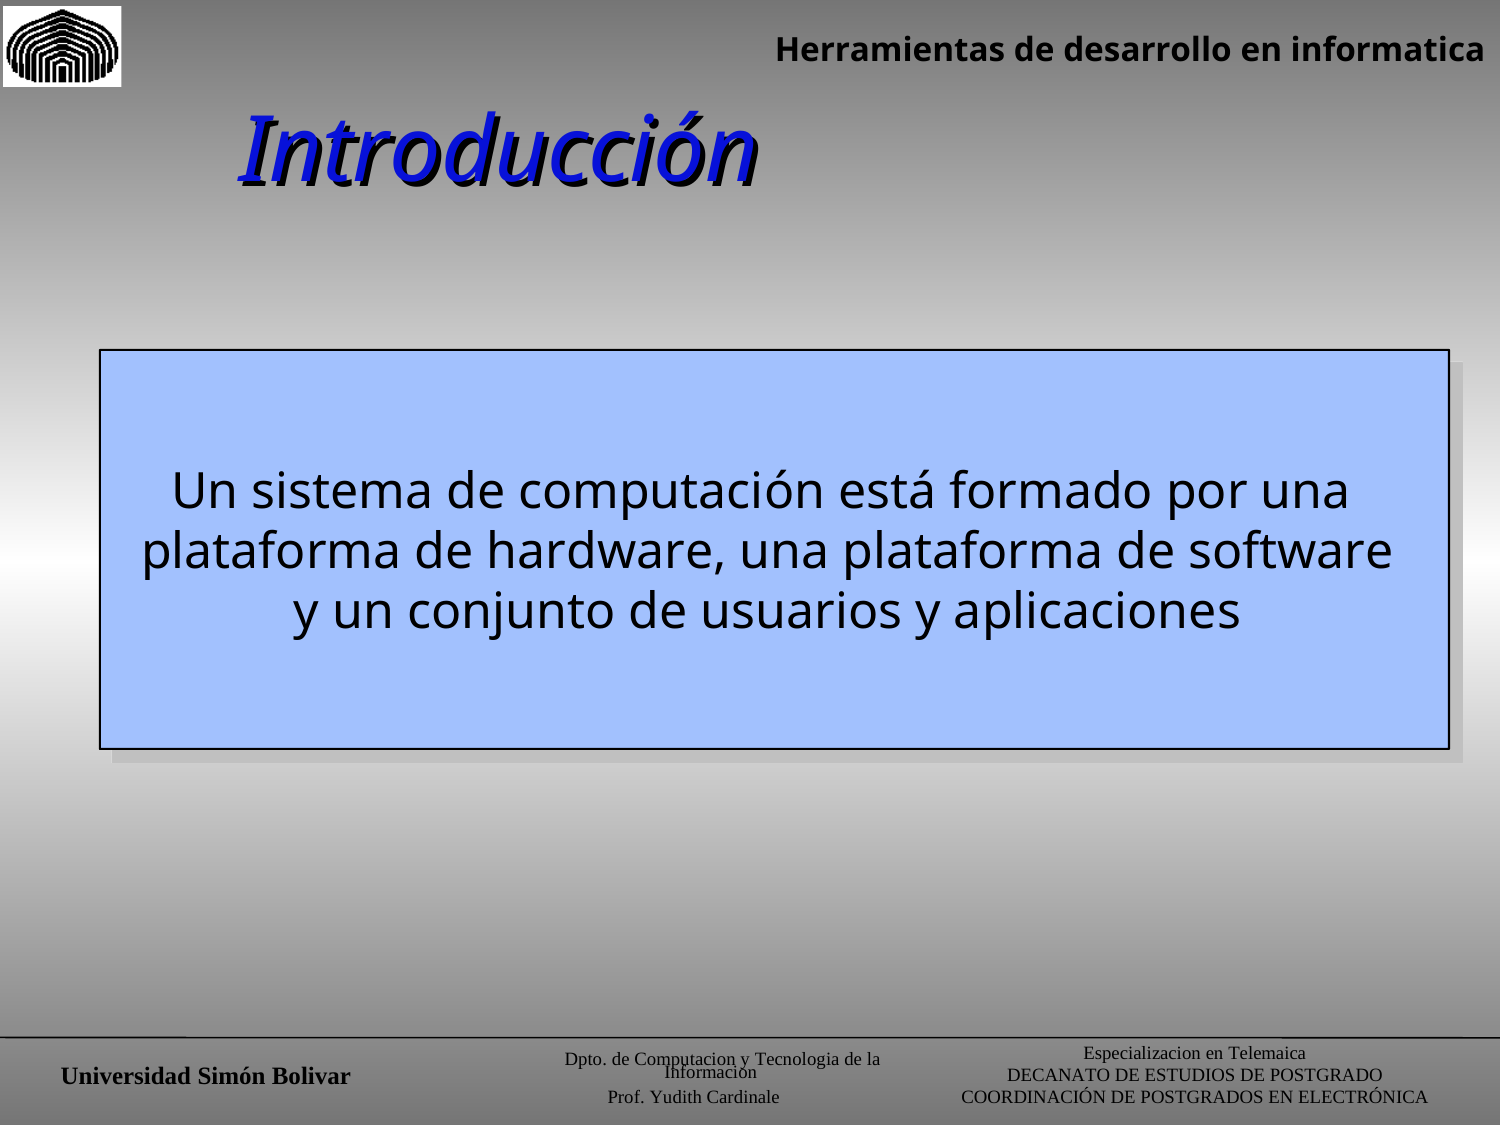

Introducción
Un sistema de computación está formado por una
plataforma de hardware, una plataforma de software
y un conjunto de usuarios y aplicaciones